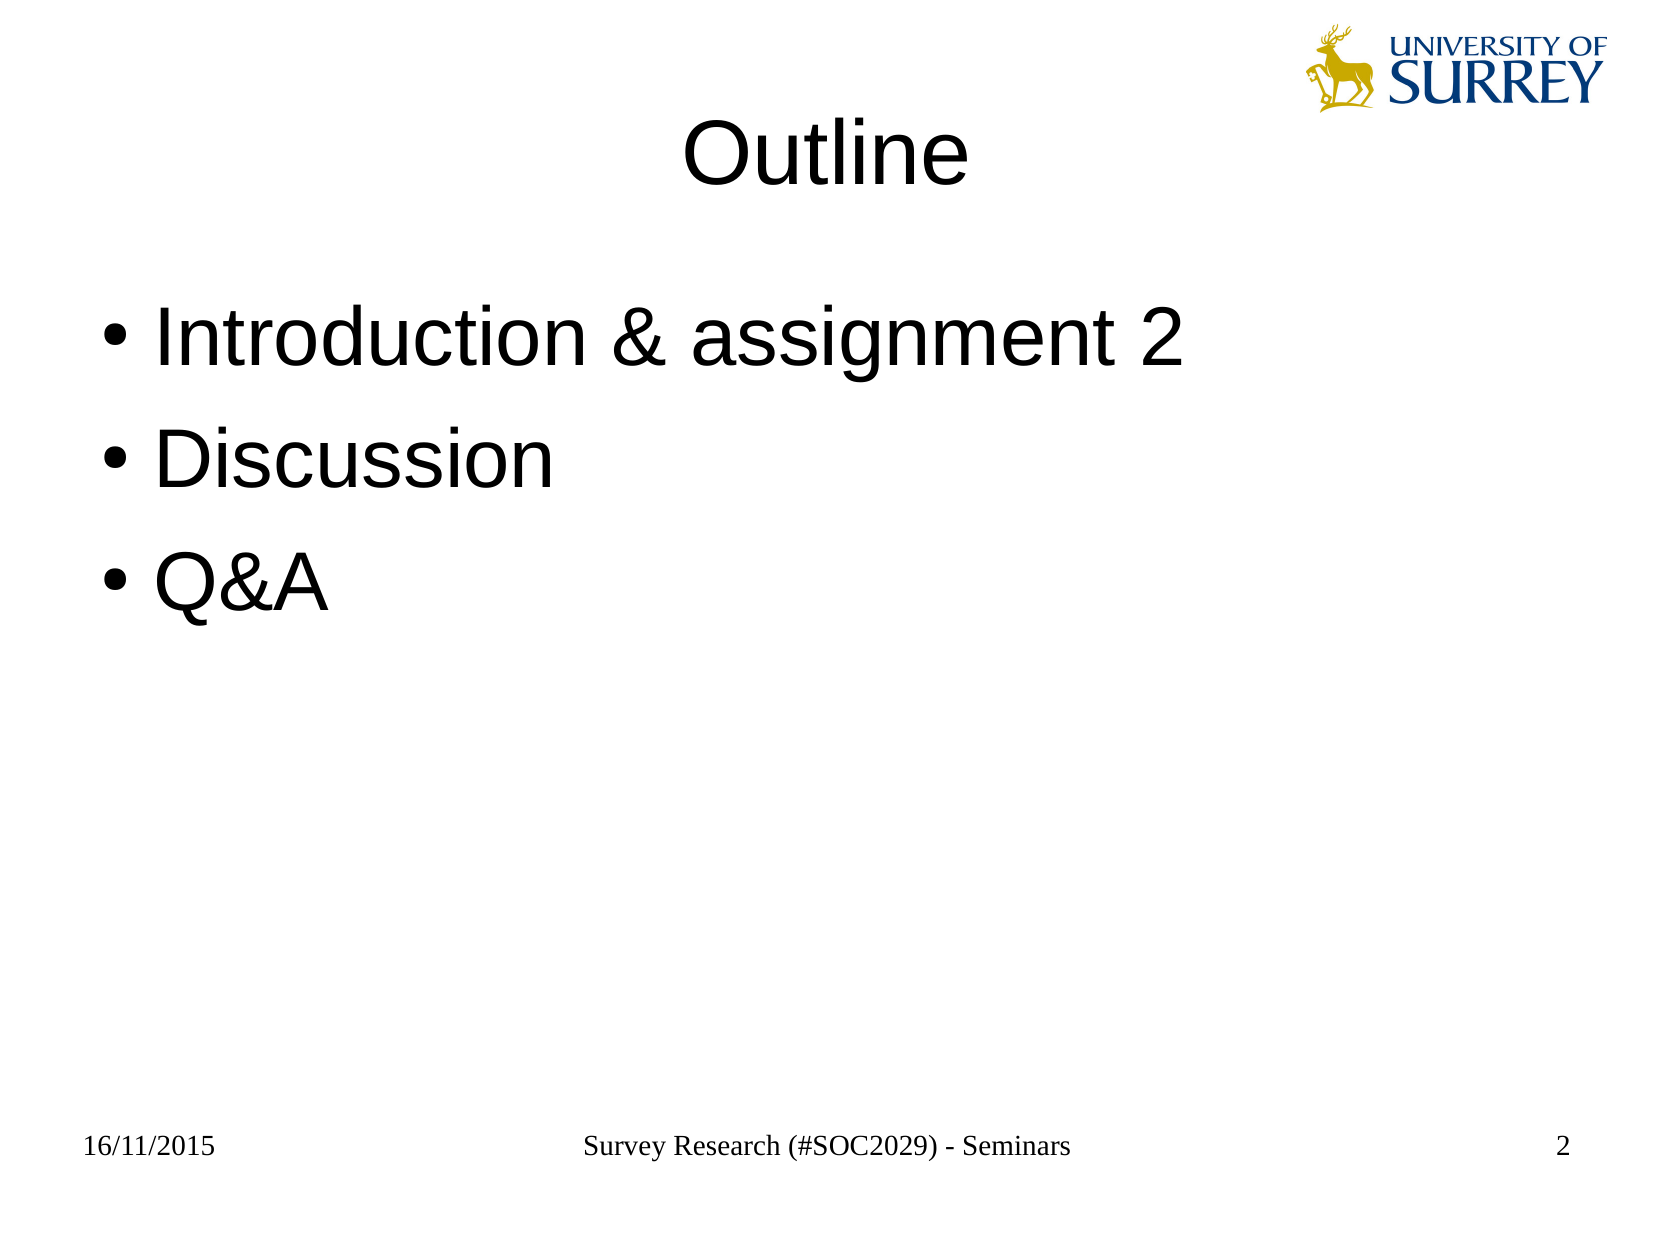

# Outline
Introduction & assignment 2
Discussion
Q&A
05/10/2015
2